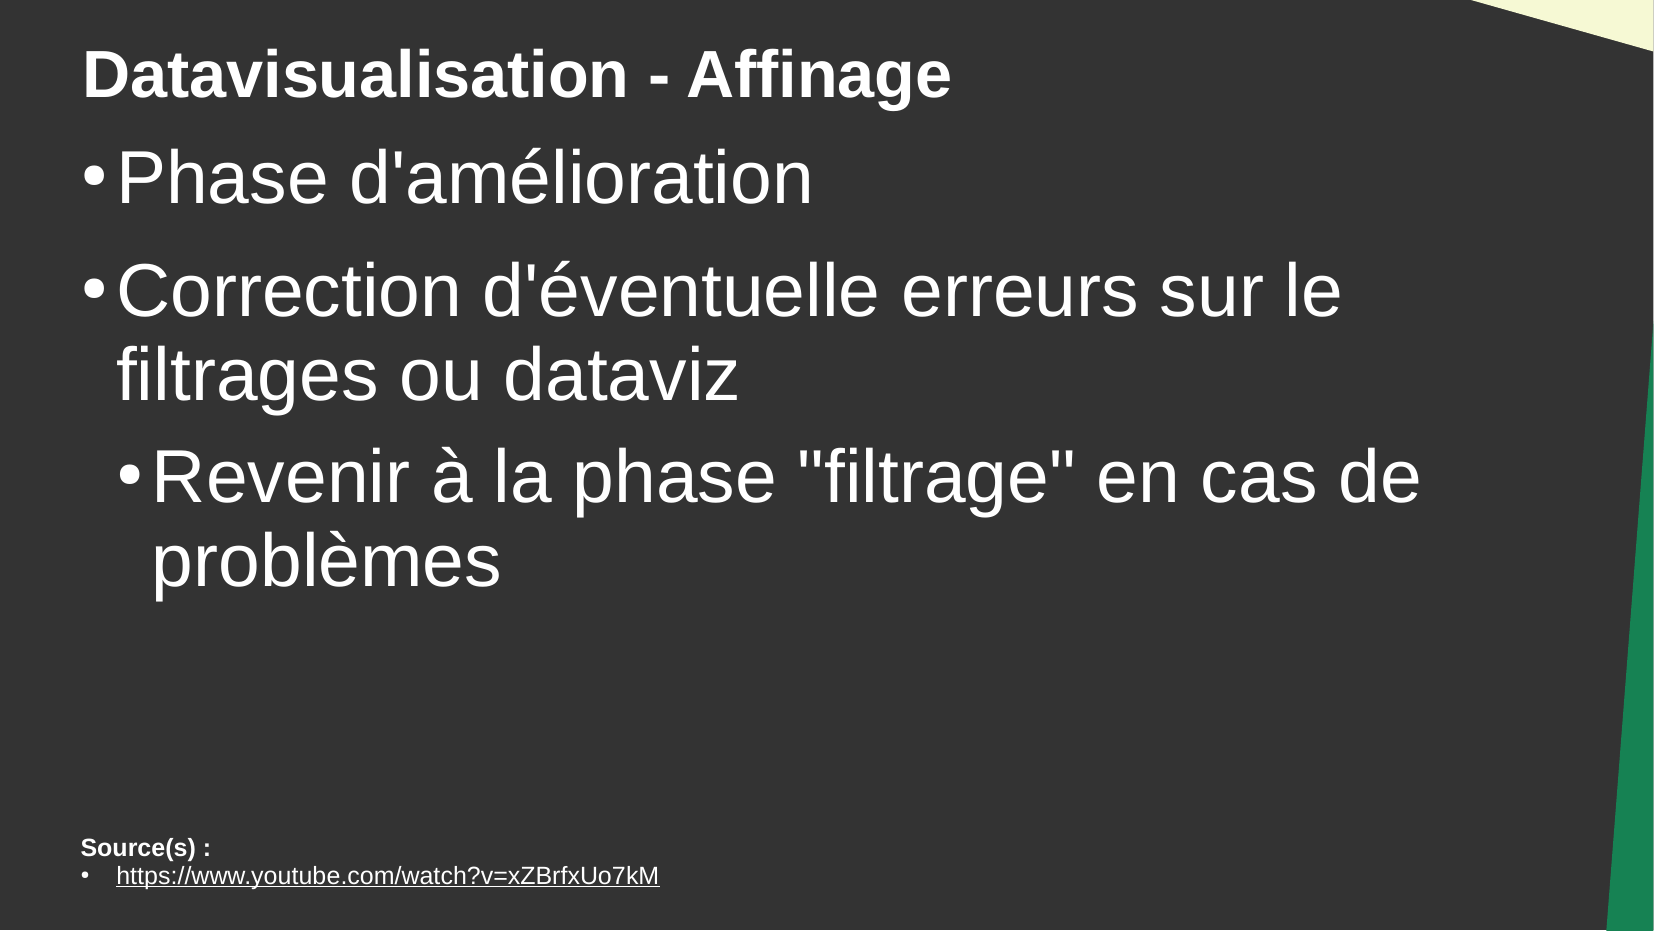

# Datavisualisation - Affinage
Phase d'amélioration
Correction d'éventuelle erreurs sur le filtrages ou dataviz
Revenir à la phase "filtrage" en cas de problèmes
Source(s) :
https://www.youtube.com/watch?v=xZBrfxUo7kM